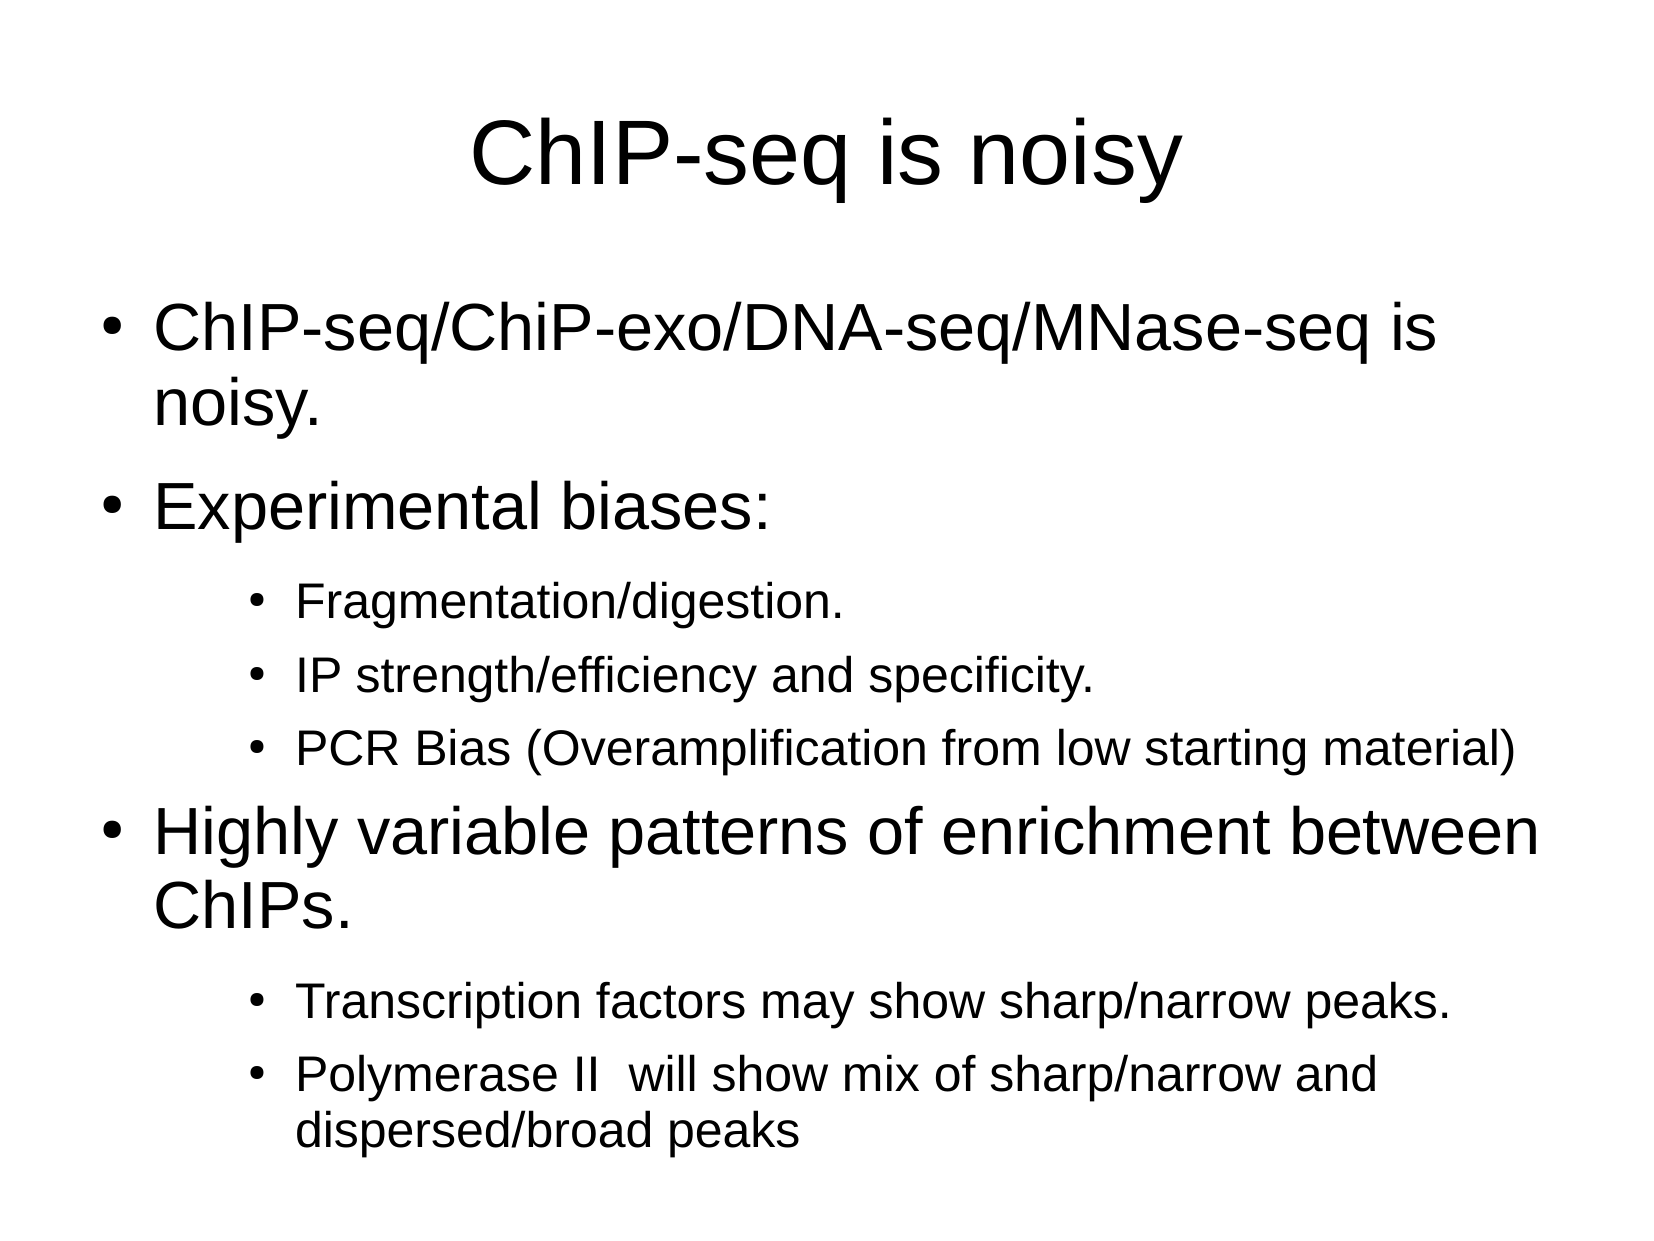

# ChIP-seq is noisy
ChIP-seq/ChiP-exo/DNA-seq/MNase-seq is noisy.
Experimental biases:
Fragmentation/digestion.
IP strength/efficiency and specificity.
PCR Bias (Overamplification from low starting material)
Highly variable patterns of enrichment between ChIPs.
Transcription factors may show sharp/narrow peaks.
Polymerase II will show mix of sharp/narrow and dispersed/broad peaks